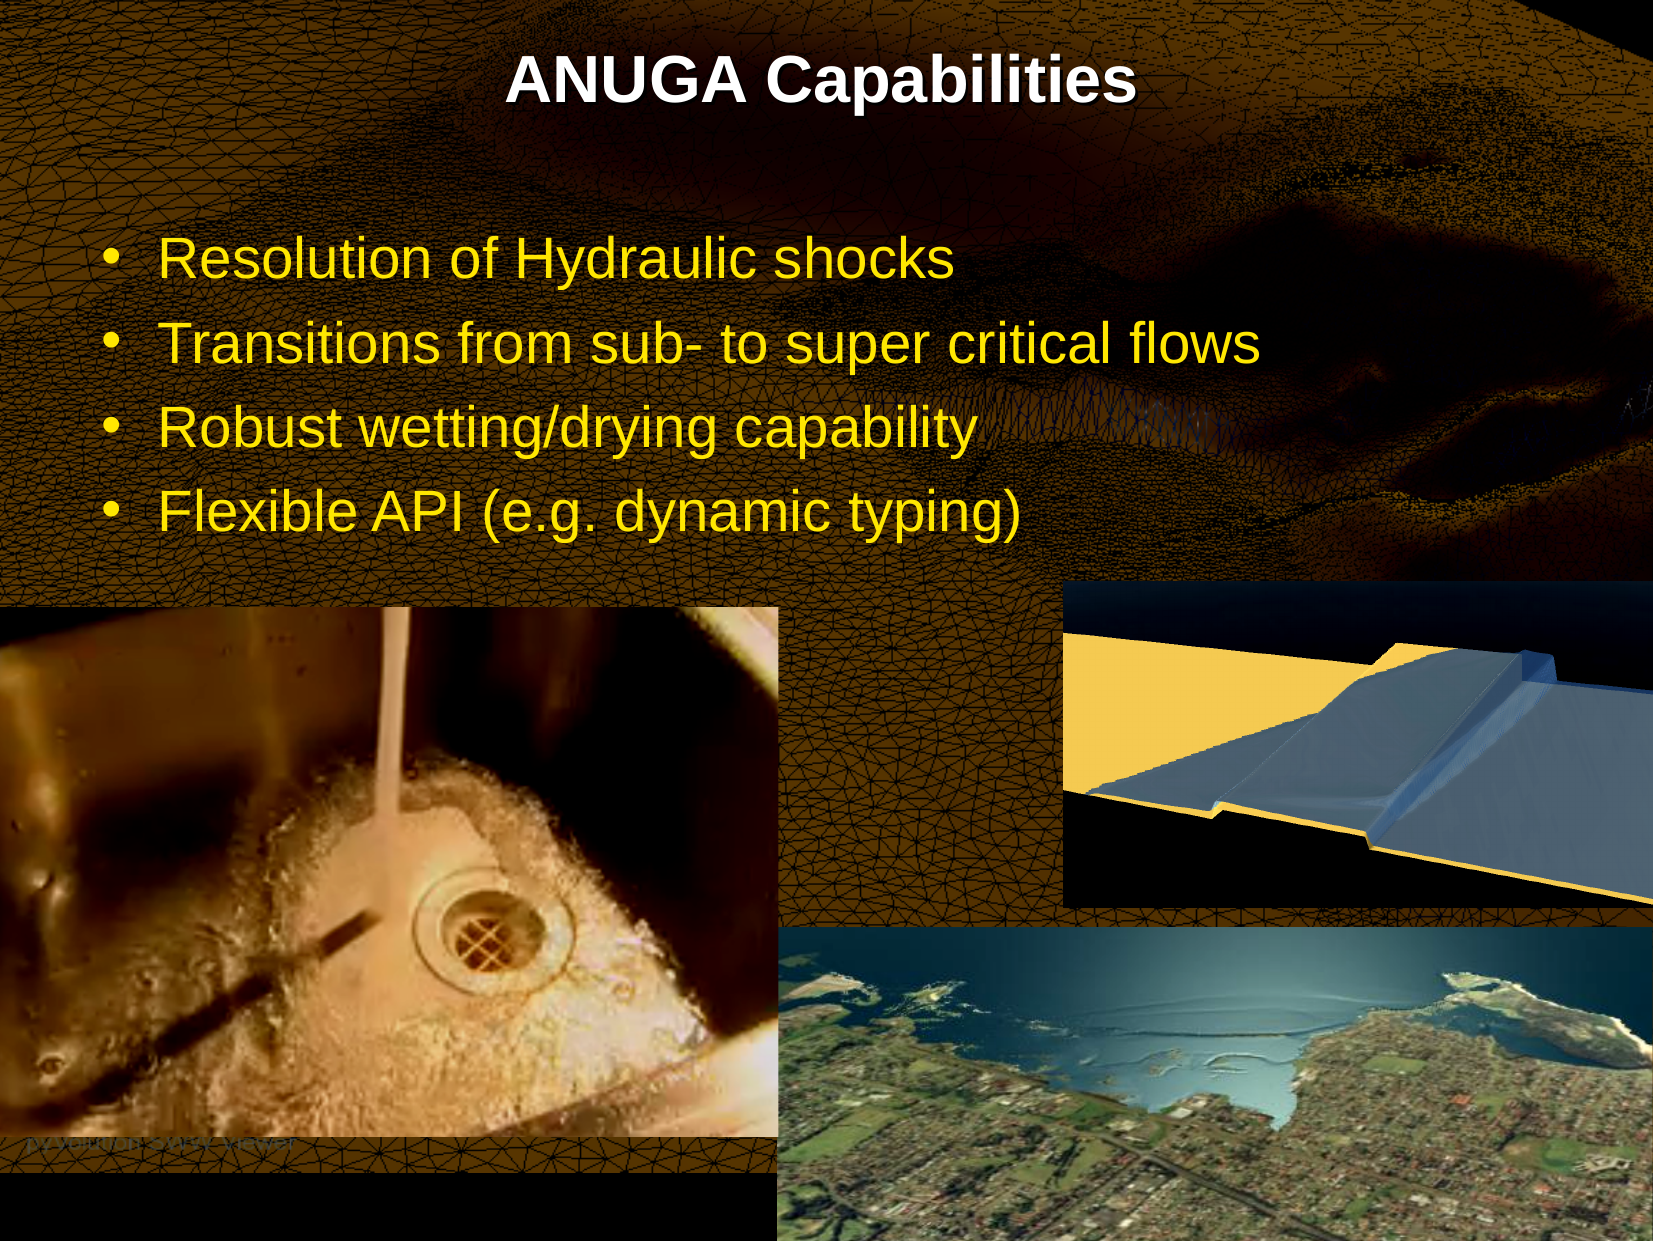

ANUGA Capabilities
Resolution of Hydraulic shocks
Transitions from sub- to super critical flows
Robust wetting/drying capability
Flexible API (e.g. dynamic typing)